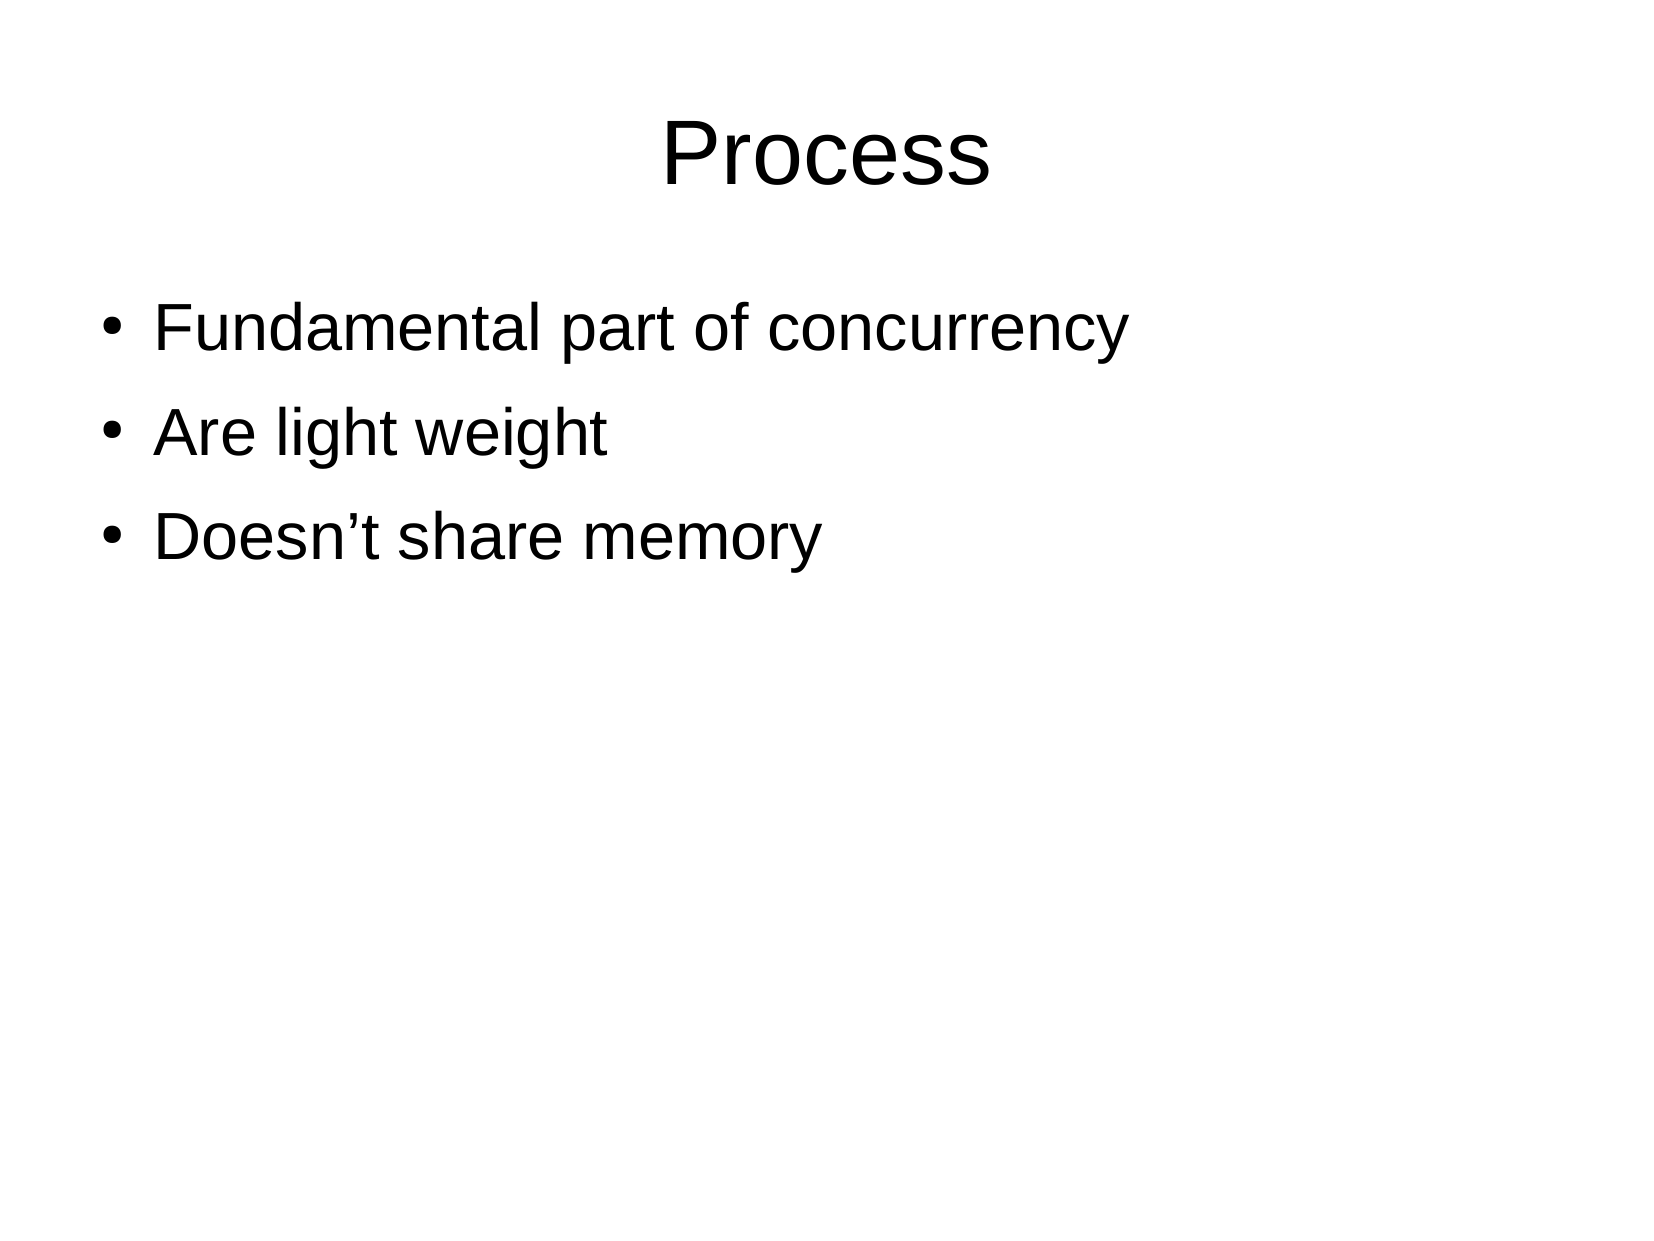

# Process
Fundamental part of concurrency
Are light weight
Doesn’t share memory